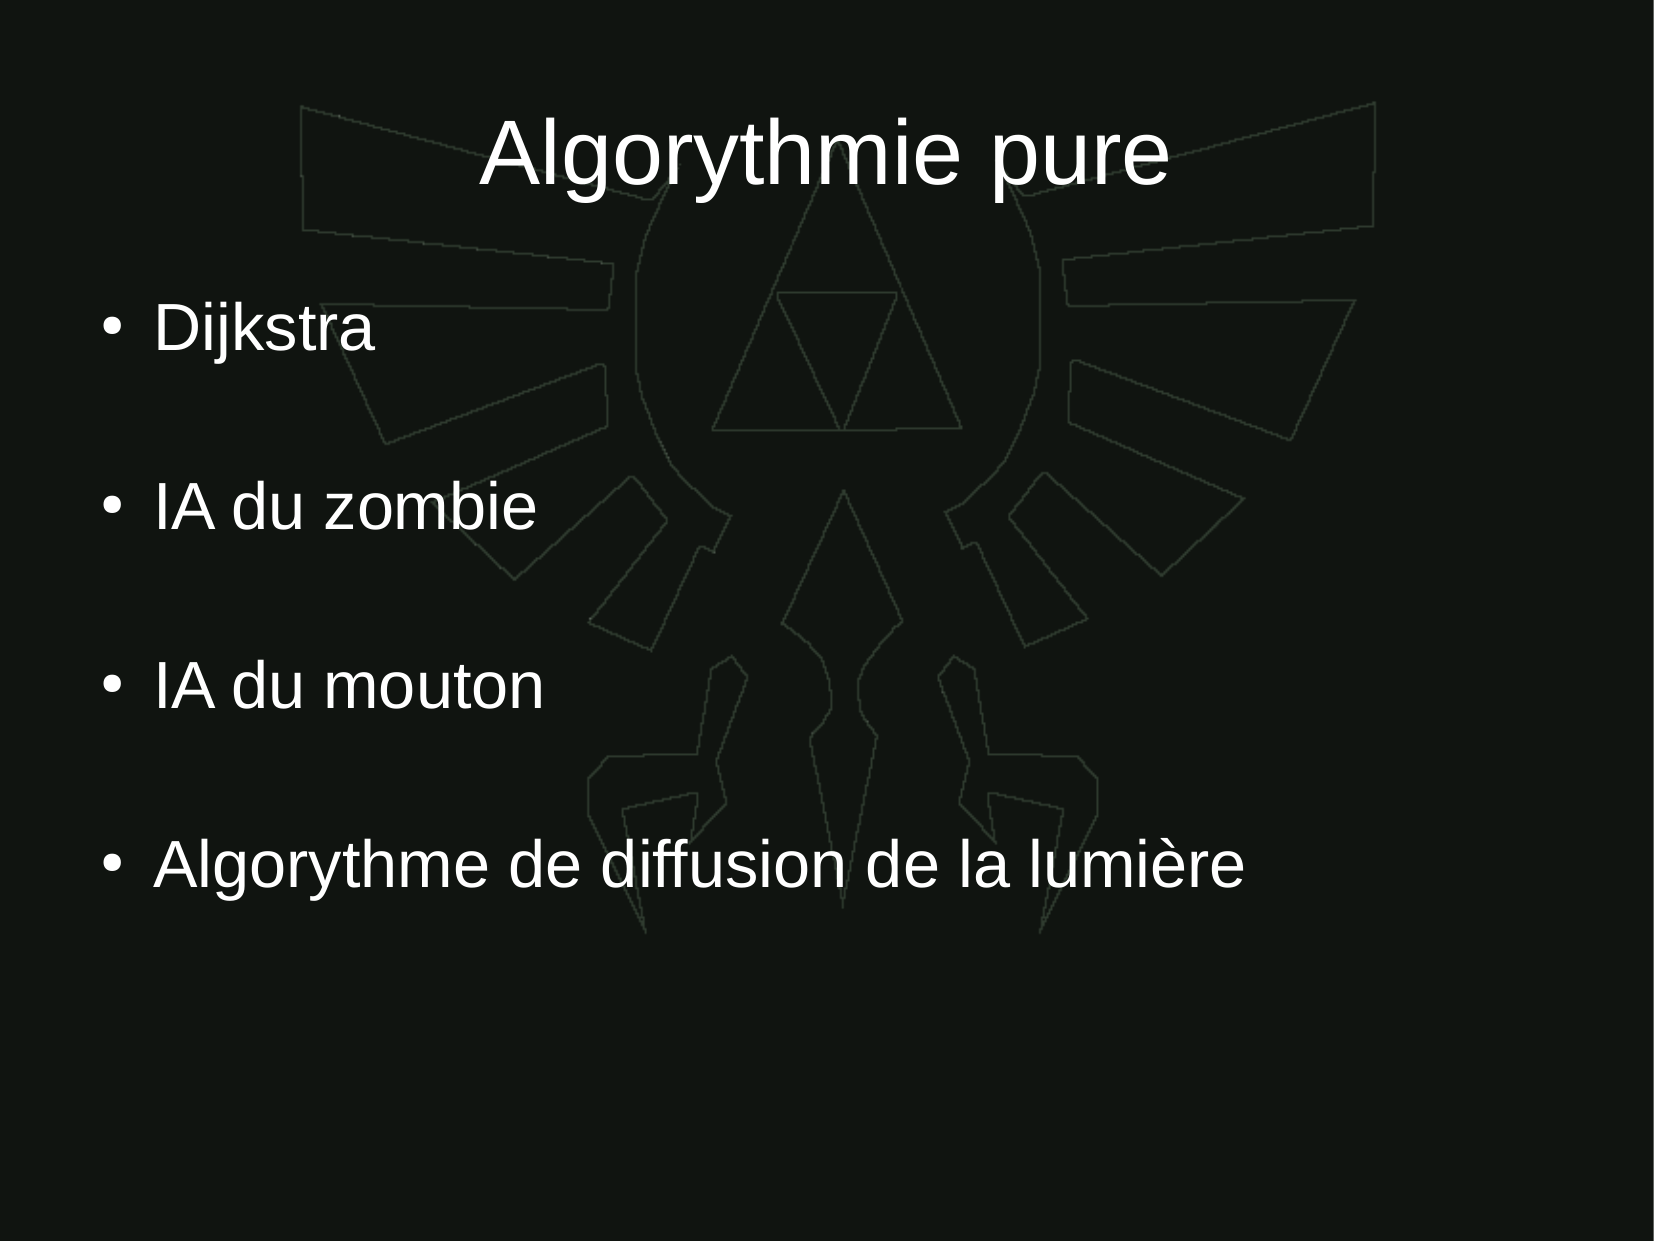

# Algorythmie pure
Dijkstra
IA du zombie
IA du mouton
Algorythme de diffusion de la lumière